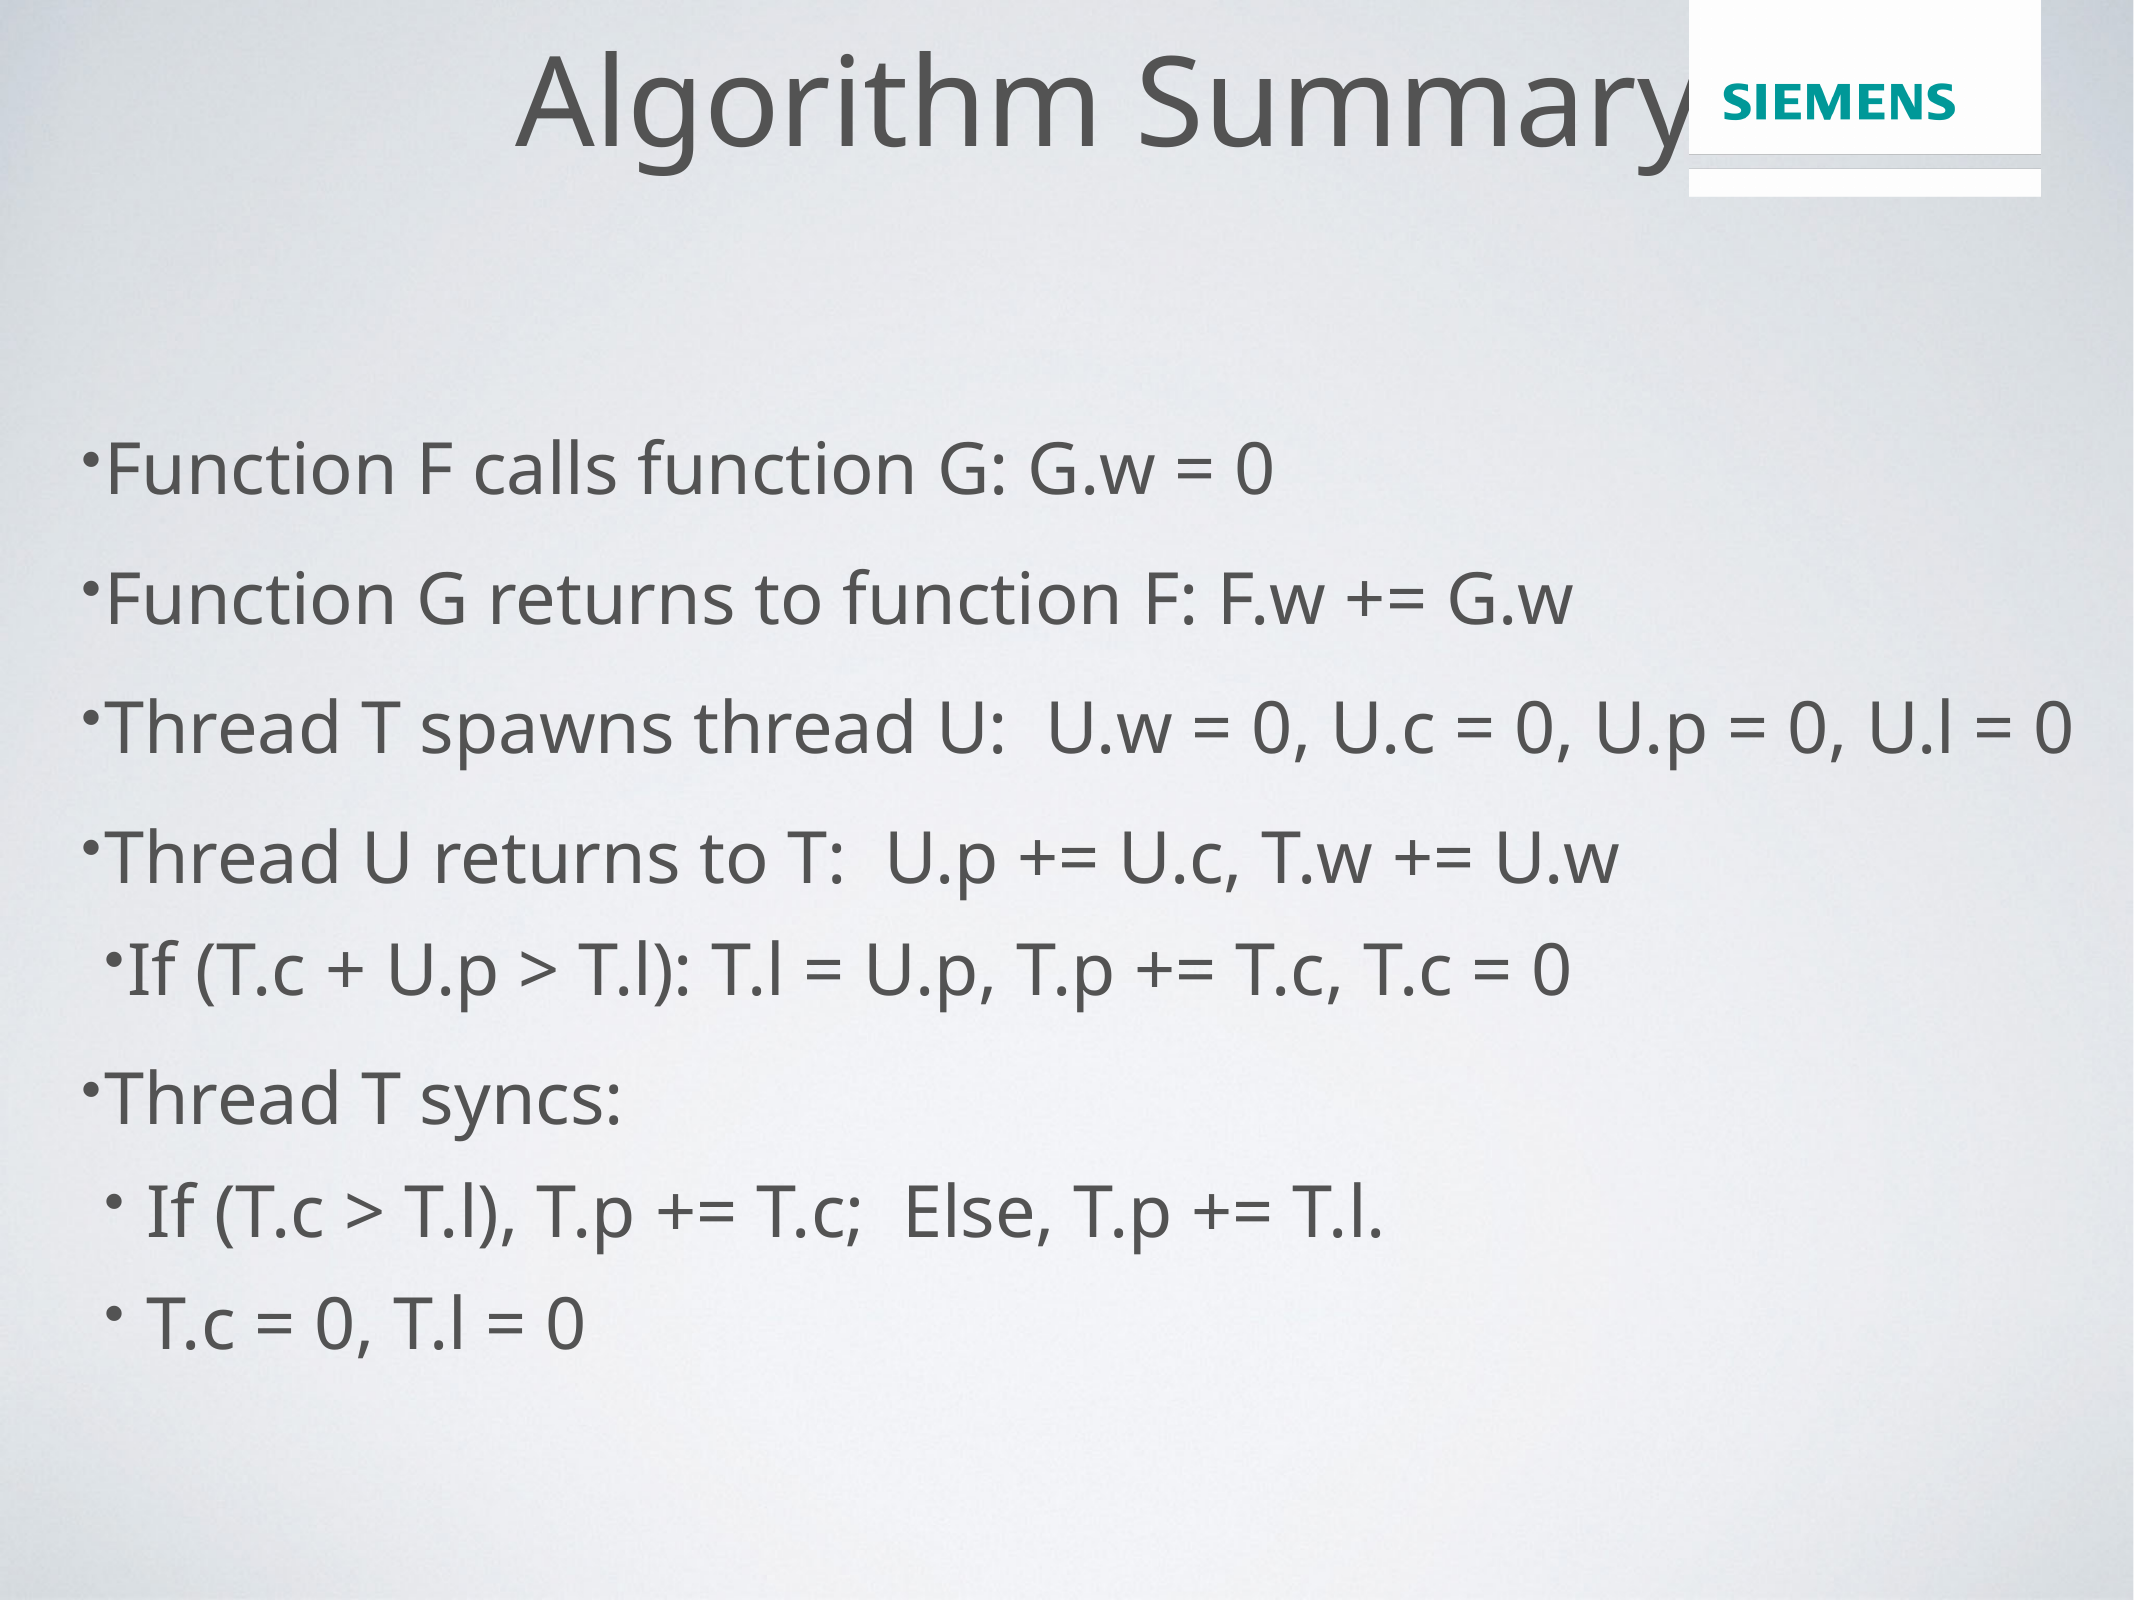

Algorithm Summary
# Function F calls function G: G.w = 0
Function G returns to function F: F.w += G.w
Thread T spawns thread U: U.w = 0, U.c = 0, U.p = 0, U.l = 0
Thread U returns to T: U.p += U.c, T.w += U.w
If (T.c + U.p > T.l): T.l = U.p, T.p += T.c, T.c = 0
Thread T syncs:
 If (T.c > T.l), T.p += T.c; Else, T.p += T.l.
 T.c = 0, T.l = 0